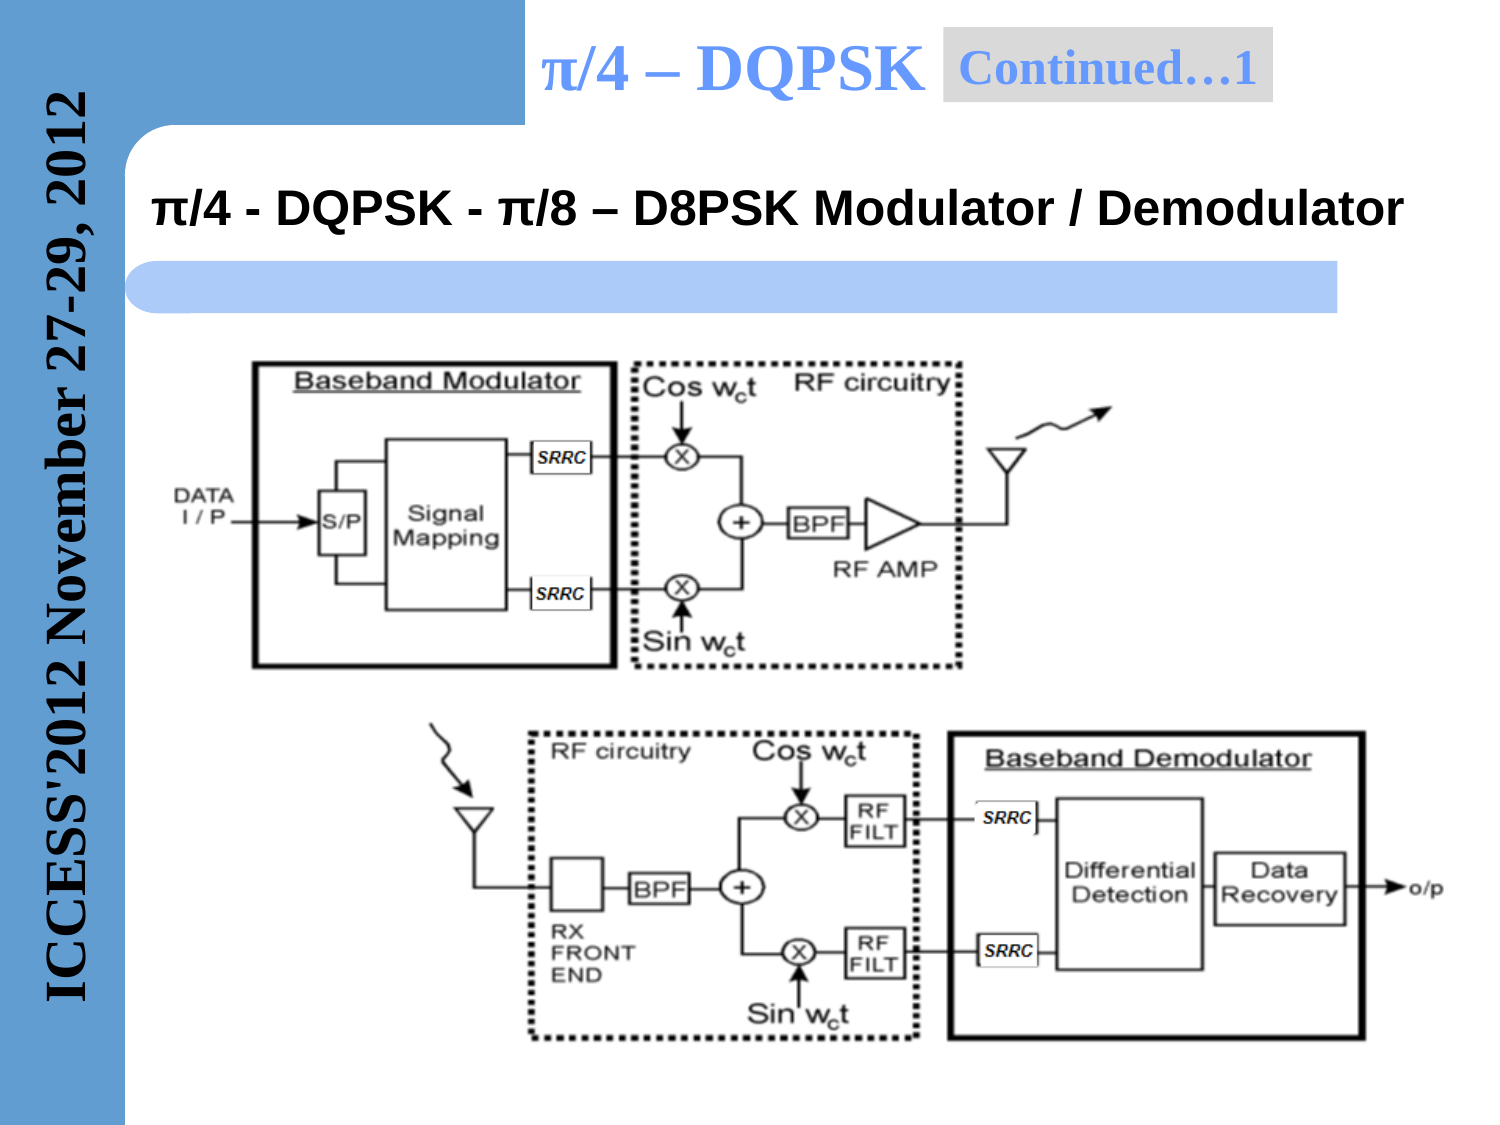

π/4 – DQPSK
Continued…1
# π/4 - DQPSK - π/8 – D8PSK Modulator / Demodulator